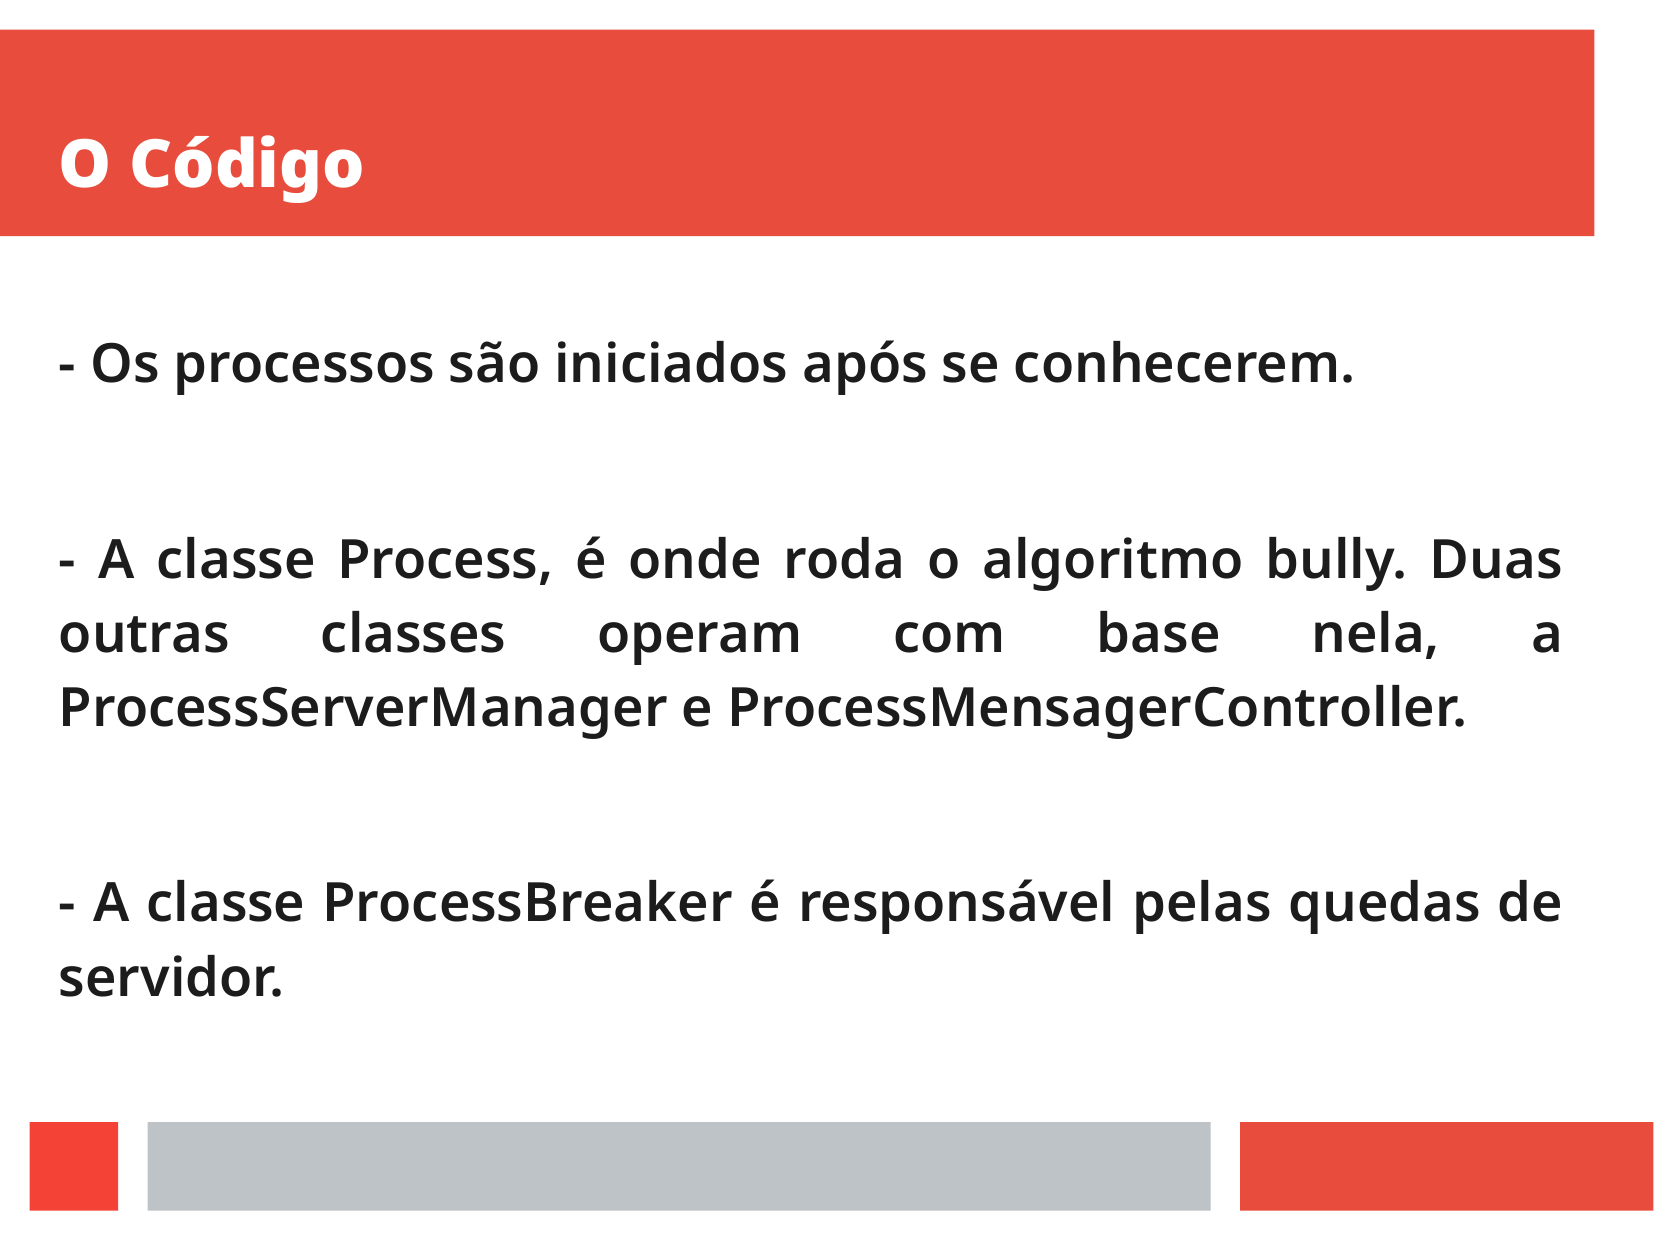

# O Código
- Os processos são iniciados após se conhecerem.
- A classe Process, é onde roda o algoritmo bully. Duas outras classes operam com base nela, a ProcessServerManager e ProcessMensagerController.
- A classe ProcessBreaker é responsável pelas quedas de servidor.